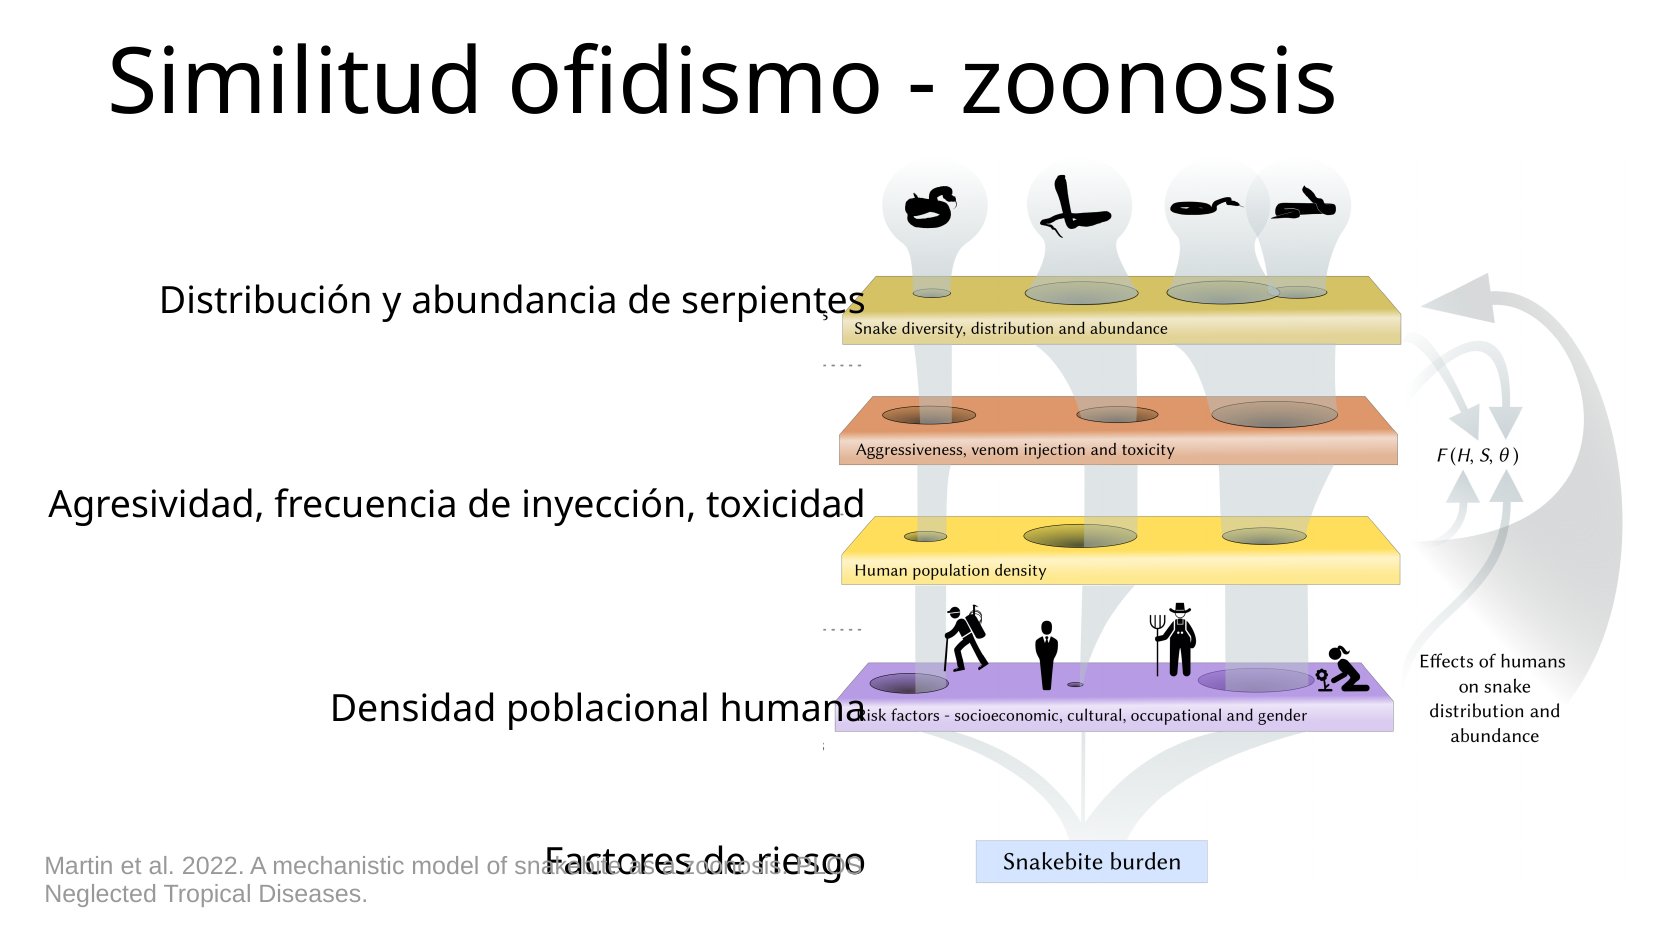

# Similitud ofidismo - zoonosis
Distribución y abundancia de serpientes
Agresividad, frecuencia de inyección, toxicidad
Densidad poblacional humana
Factores de riesgo
Martin et al. 2022. A mechanistic model of snakebite as a zoonosis. PLOS Neglected Tropical Diseases.